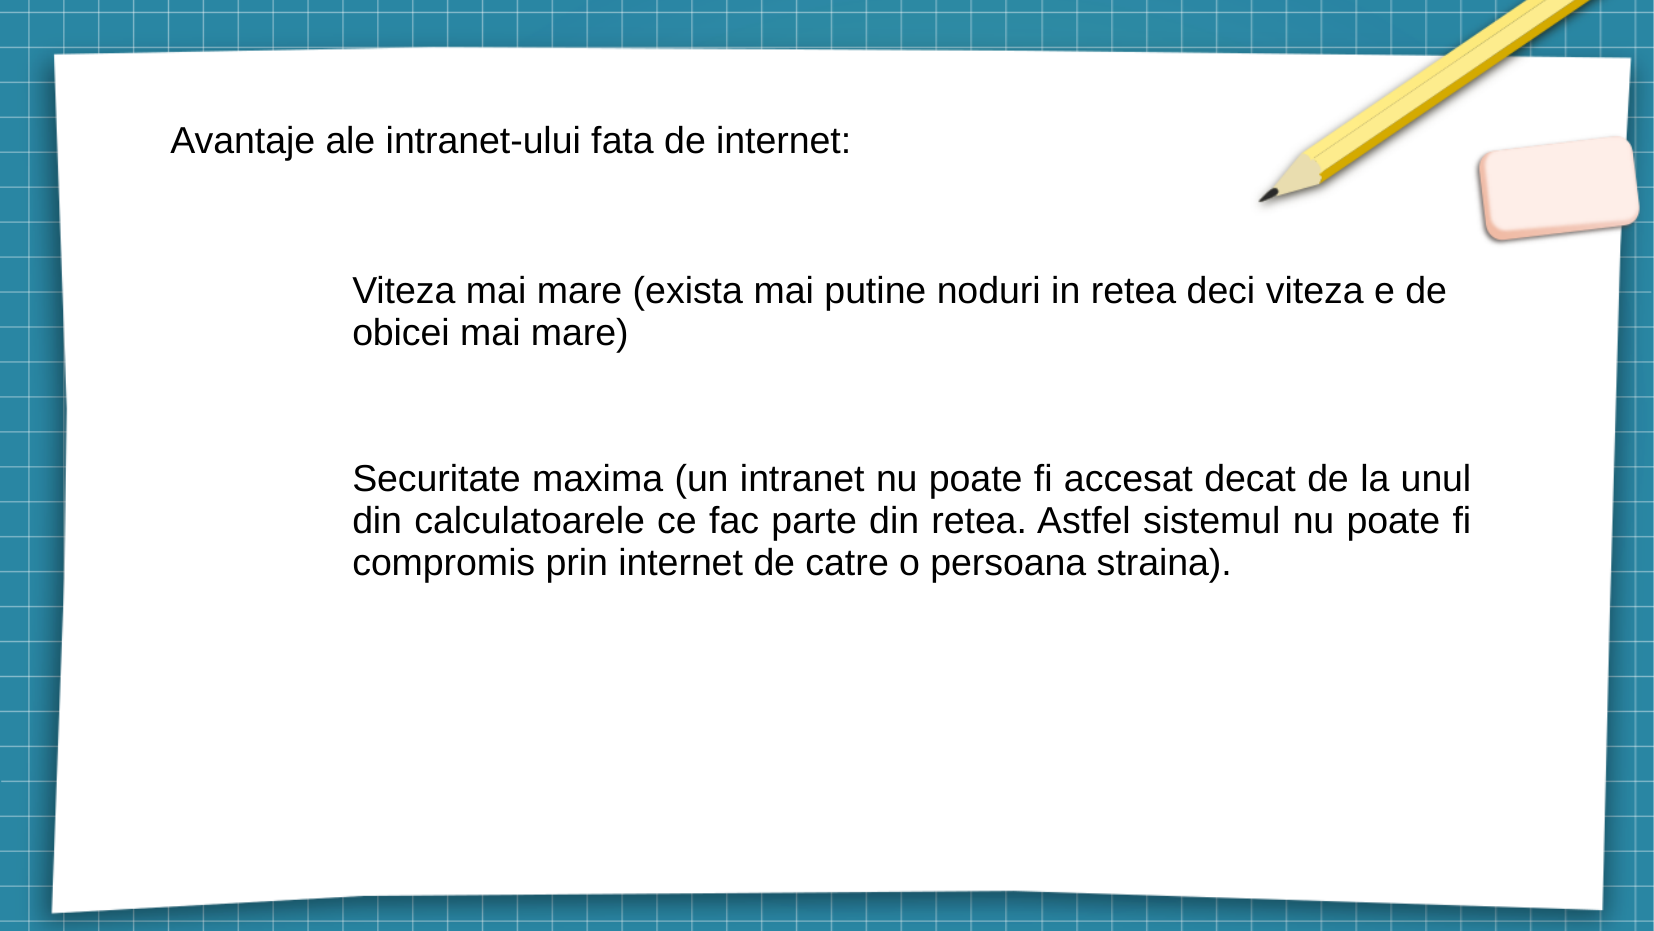

Avantaje ale intranet-ului fata de internet:
Viteza mai mare (exista mai putine noduri in retea deci viteza e de obicei mai mare)
Securitate maxima (un intranet nu poate fi accesat decat de la unul din calculatoarele ce fac parte din retea. Astfel sistemul nu poate fi compromis prin internet de catre o persoana straina).